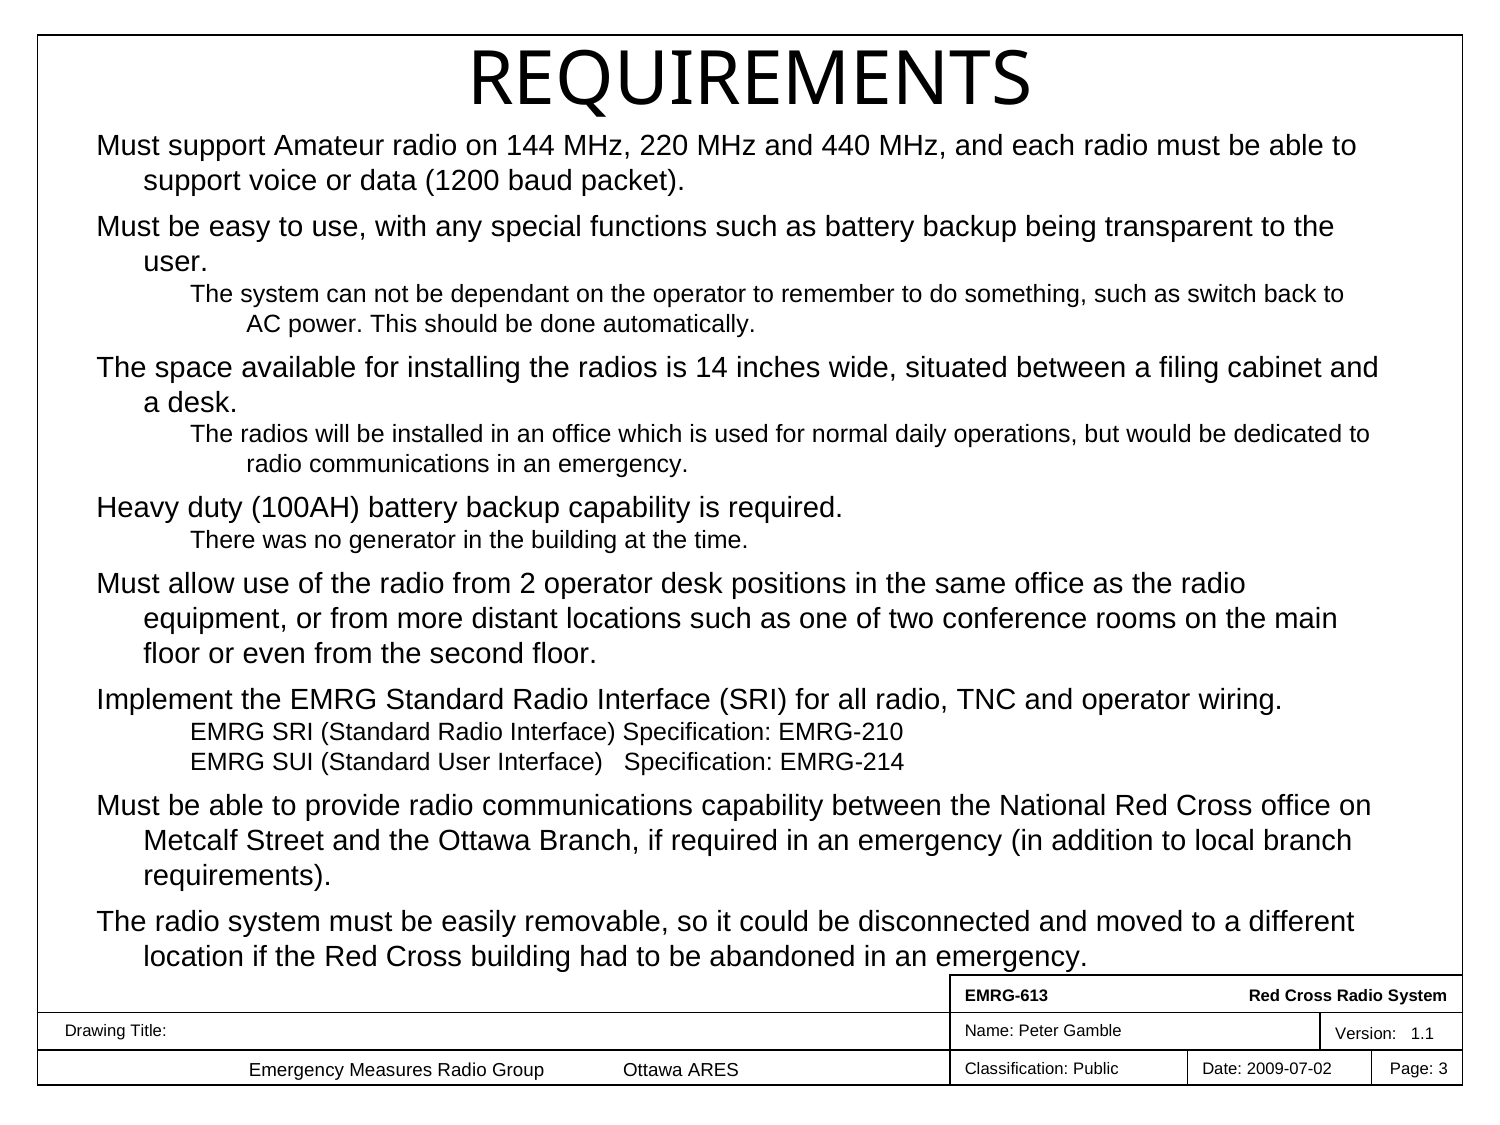

REQUIREMENTS
Must support Amateur radio on 144 MHz, 220 MHz and 440 MHz, and each radio must be able to support voice or data (1200 baud packet).
Must be easy to use, with any special functions such as battery backup being transparent to the user.
The system can not be dependant on the operator to remember to do something, such as switch back to AC power. This should be done automatically.
The space available for installing the radios is 14 inches wide, situated between a filing cabinet and a desk.
The radios will be installed in an office which is used for normal daily operations, but would be dedicated to radio communications in an emergency.
Heavy duty (100AH) battery backup capability is required.
There was no generator in the building at the time.
Must allow use of the radio from 2 operator desk positions in the same office as the radio equipment, or from more distant locations such as one of two conference rooms on the main floor or even from the second floor.
Implement the EMRG Standard Radio Interface (SRI) for all radio, TNC and operator wiring.
EMRG SRI (Standard Radio Interface) Specification: EMRG-210
EMRG SUI (Standard User Interface) Specification: EMRG-214
Must be able to provide radio communications capability between the National Red Cross office on Metcalf Street and the Ottawa Branch, if required in an emergency (in addition to local branch requirements).
The radio system must be easily removable, so it could be disconnected and moved to a different location if the Red Cross building had to be abandoned in an emergency.
Emergency Measures Radio Group Ottawa ARES
Page: